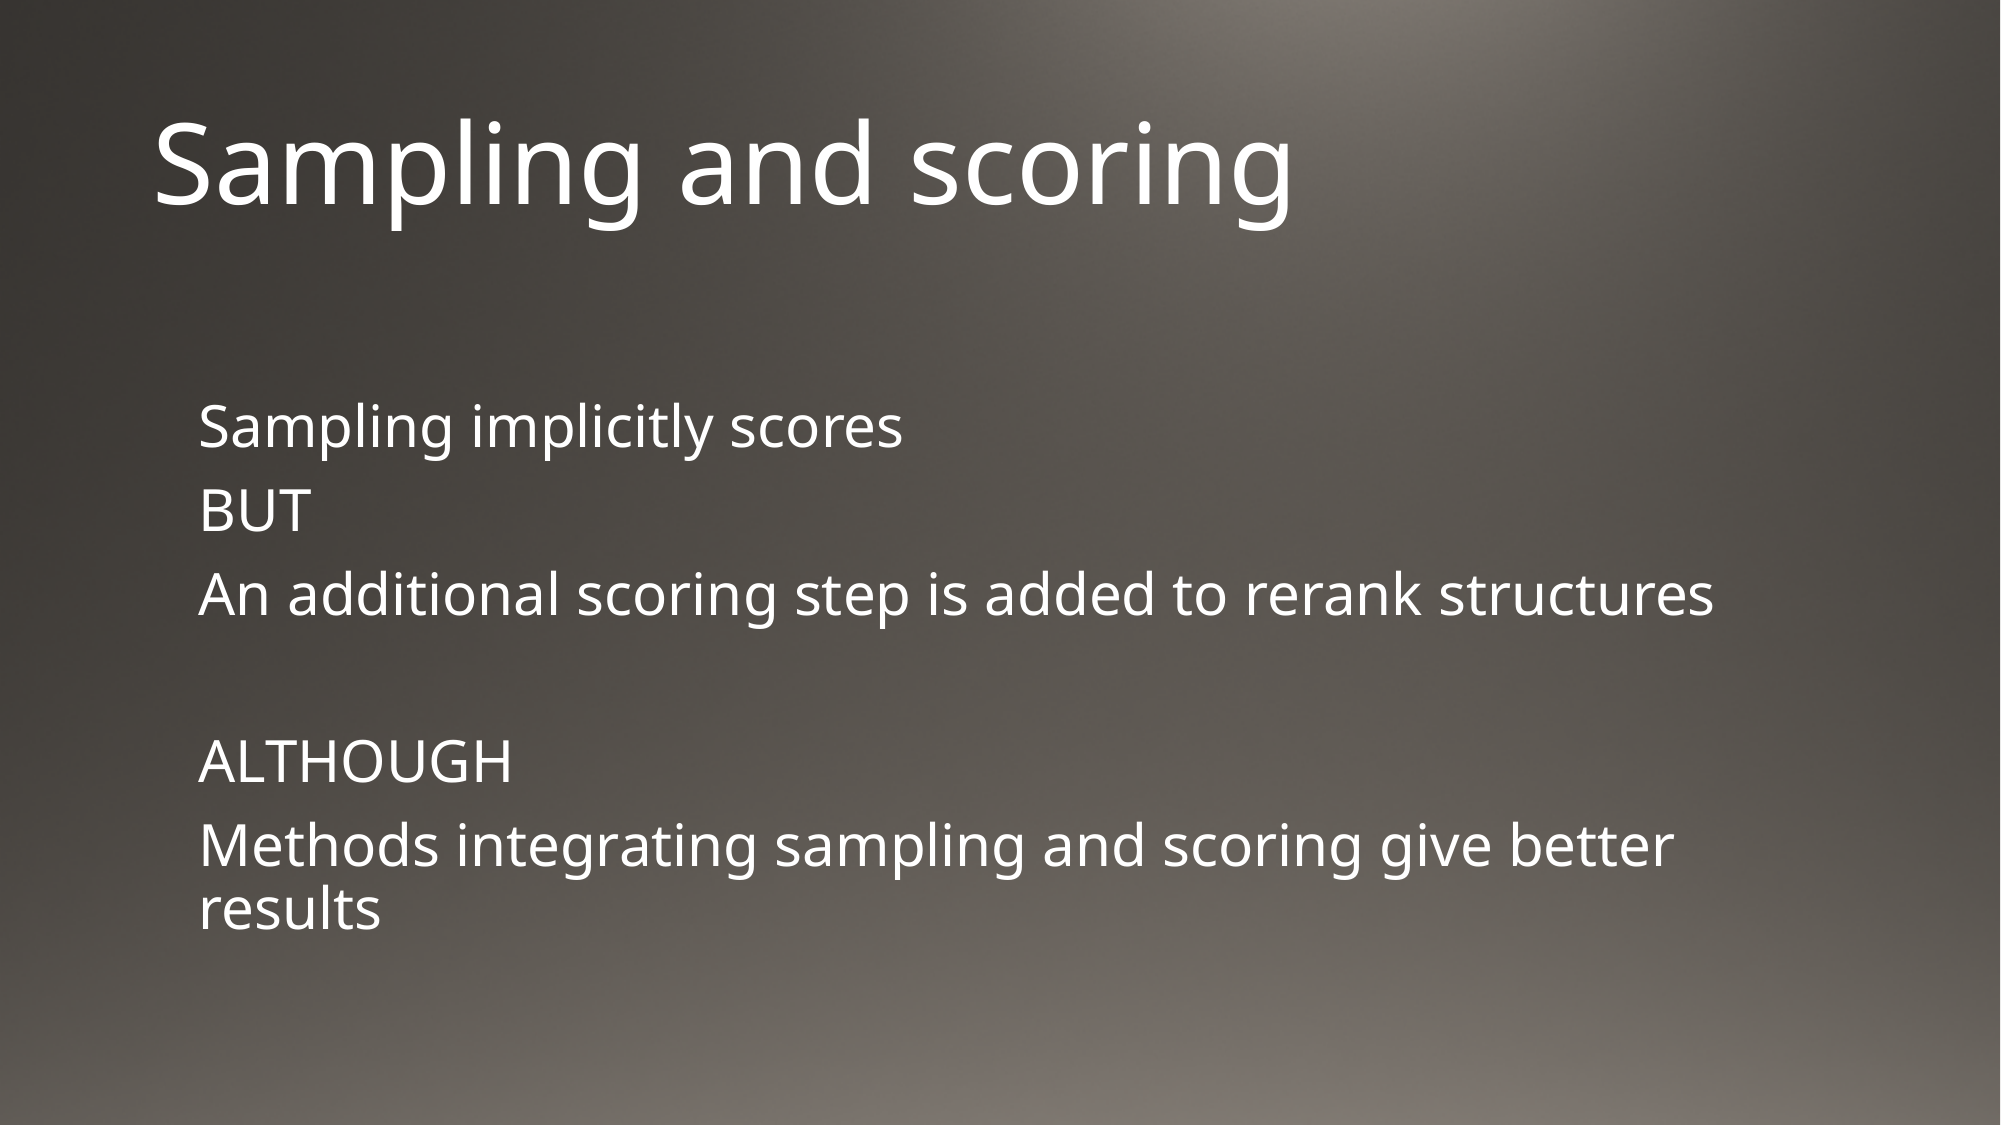

# Sampling and scoring
Sampling implicitly scores
BUT
An additional scoring step is added to rerank structures
ALTHOUGH
Methods integrating sampling and scoring give better results